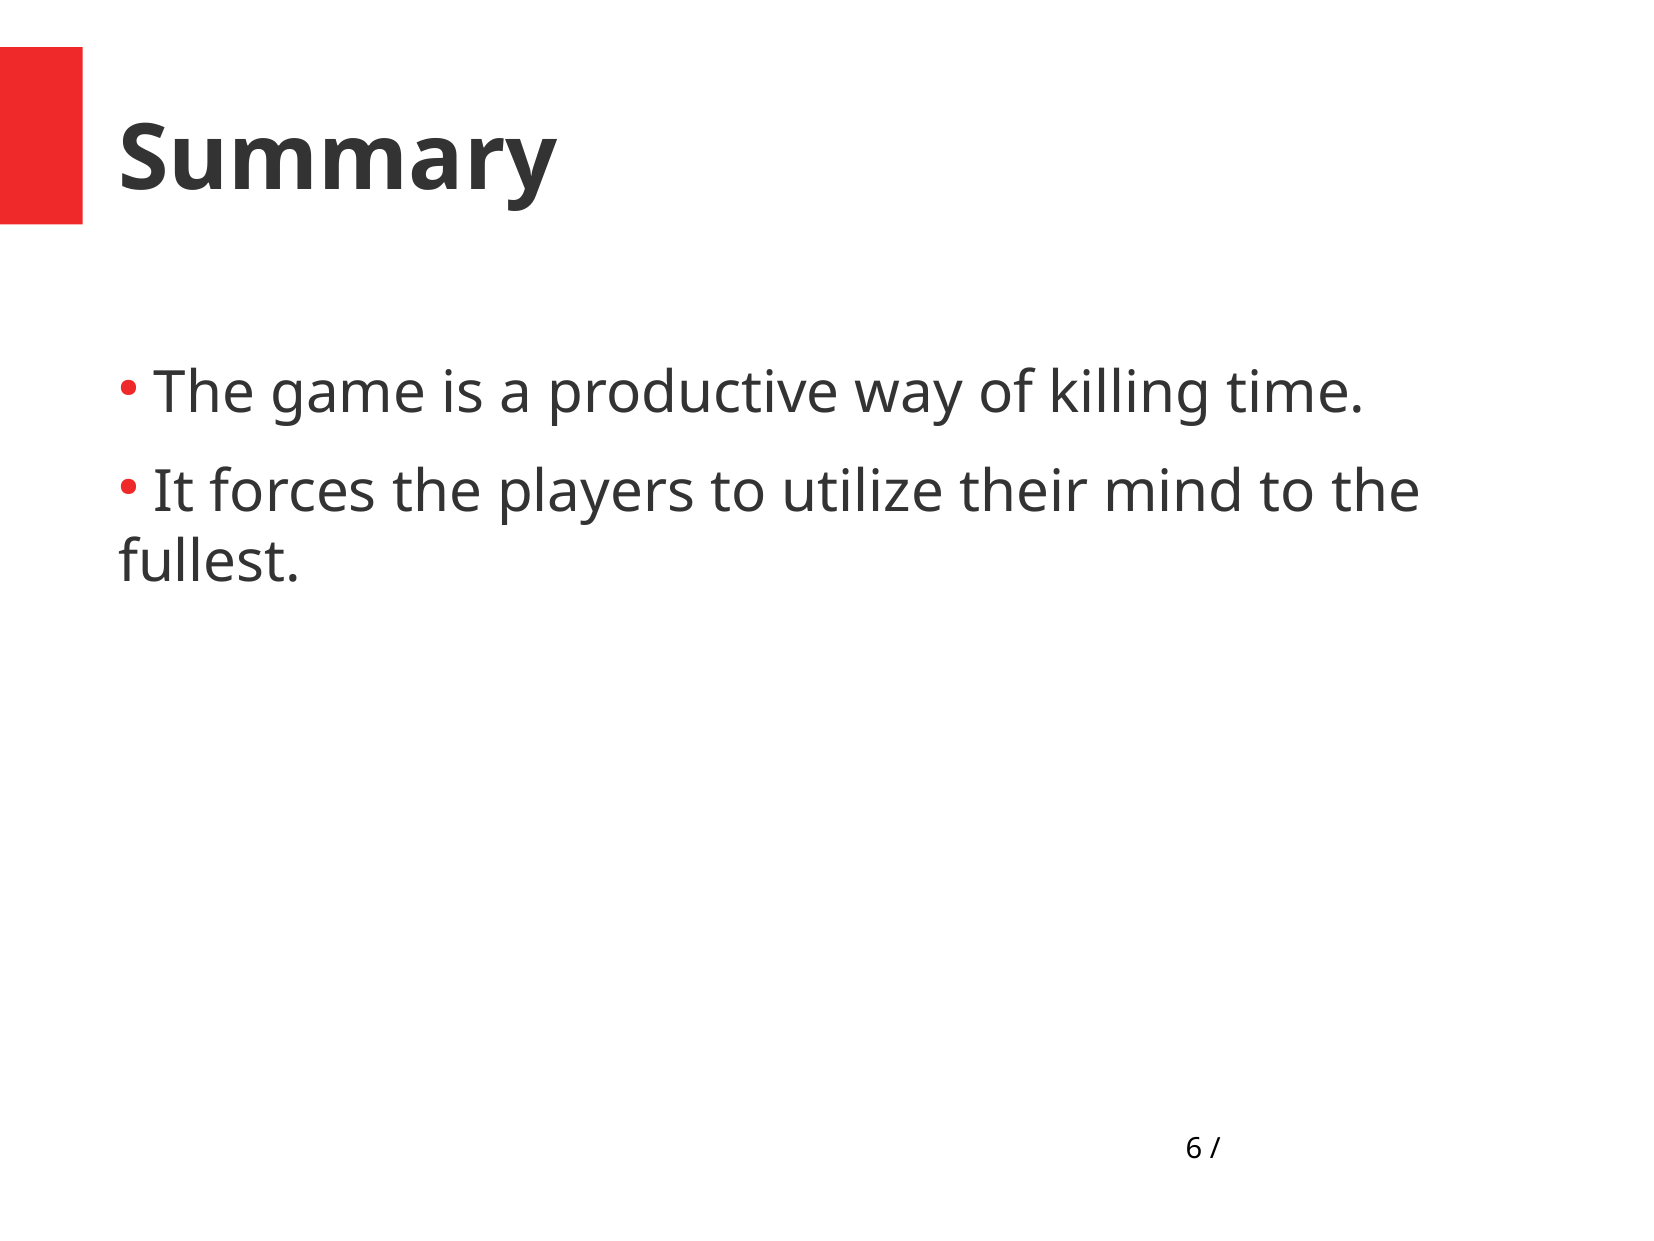

# Summary
 The game is a productive way of killing time.
 It forces the players to utilize their mind to the fullest.